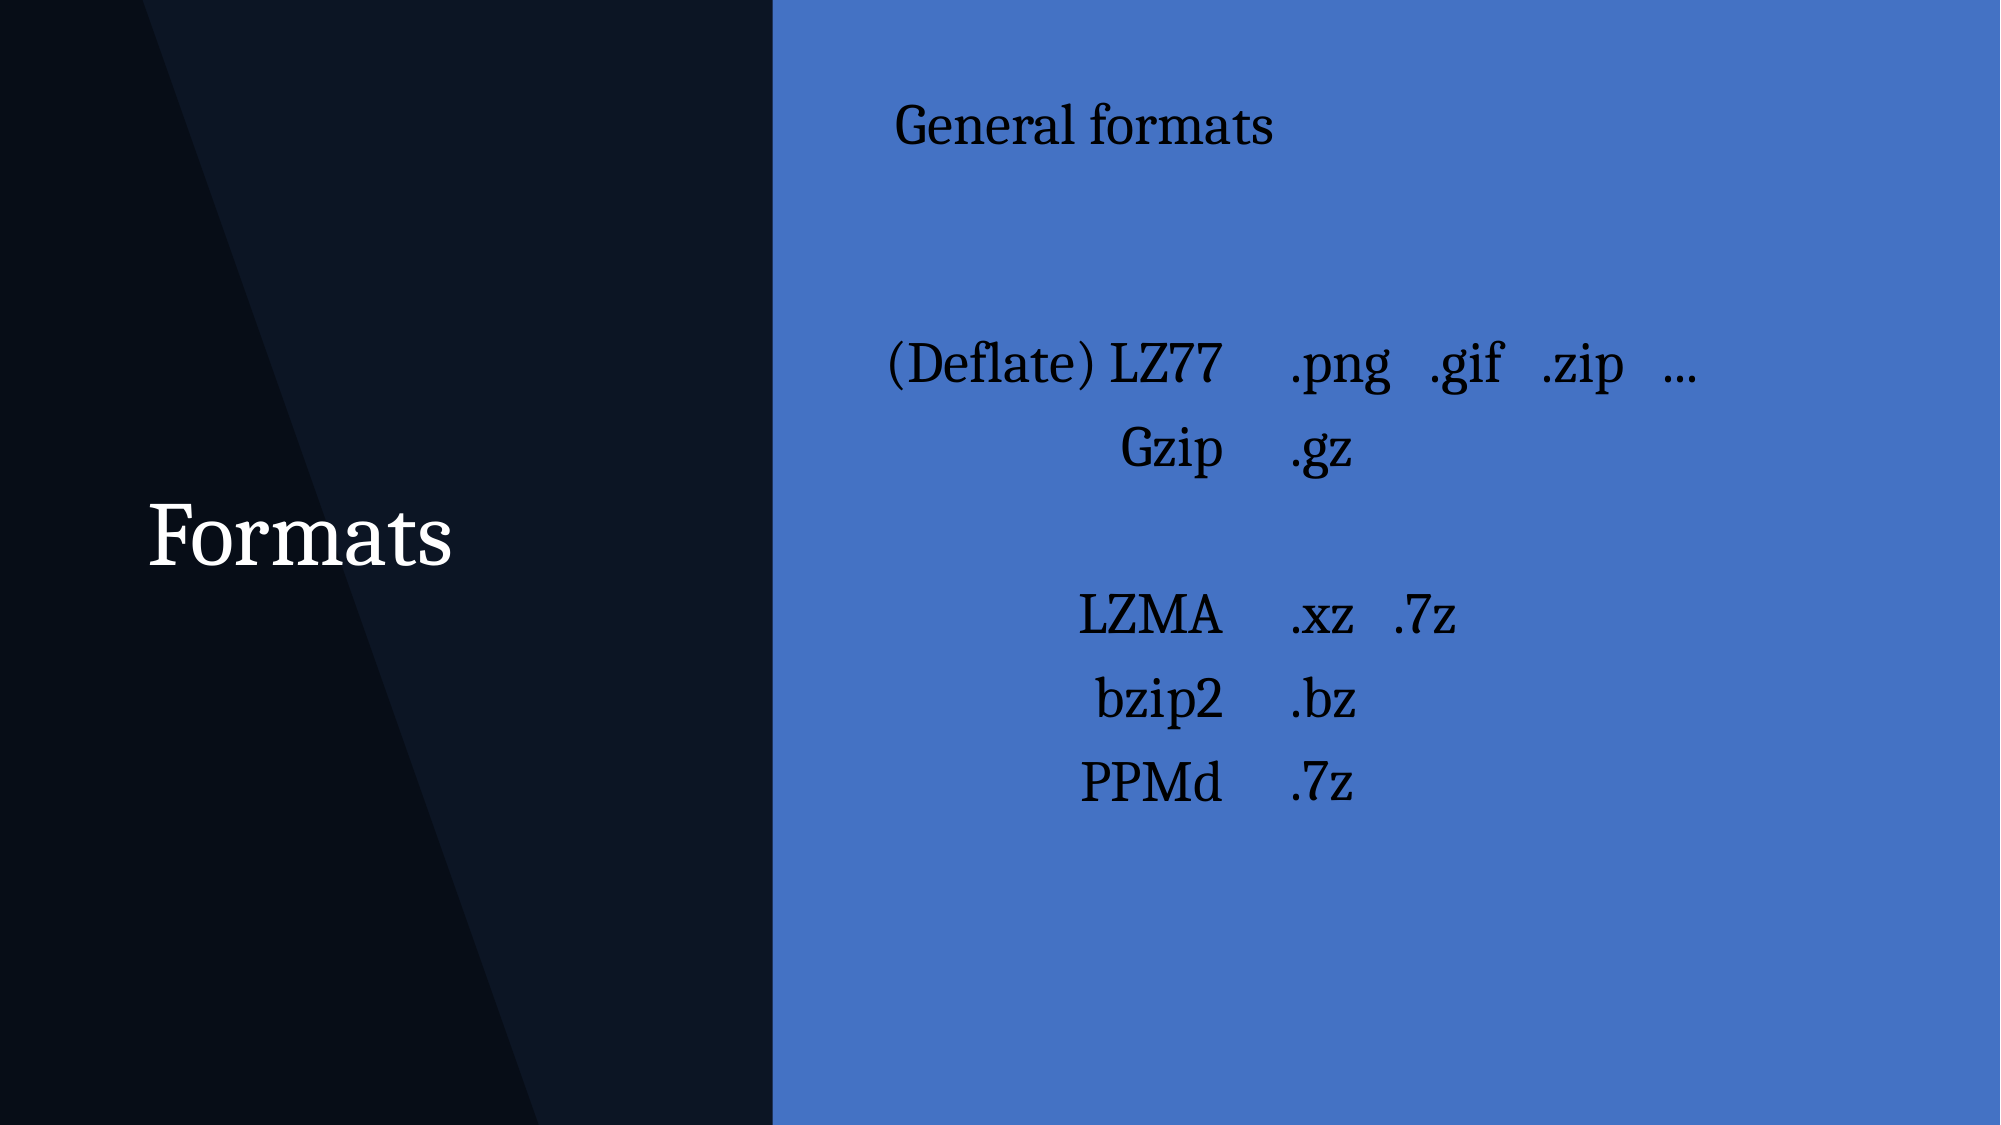

General formats
(Deflate) LZ77
Gzip
LZMA
bzip2
PPMd
.png   .gif   .zip   ...
.gz
.xz   .7z
.bz
.7z
# Formats